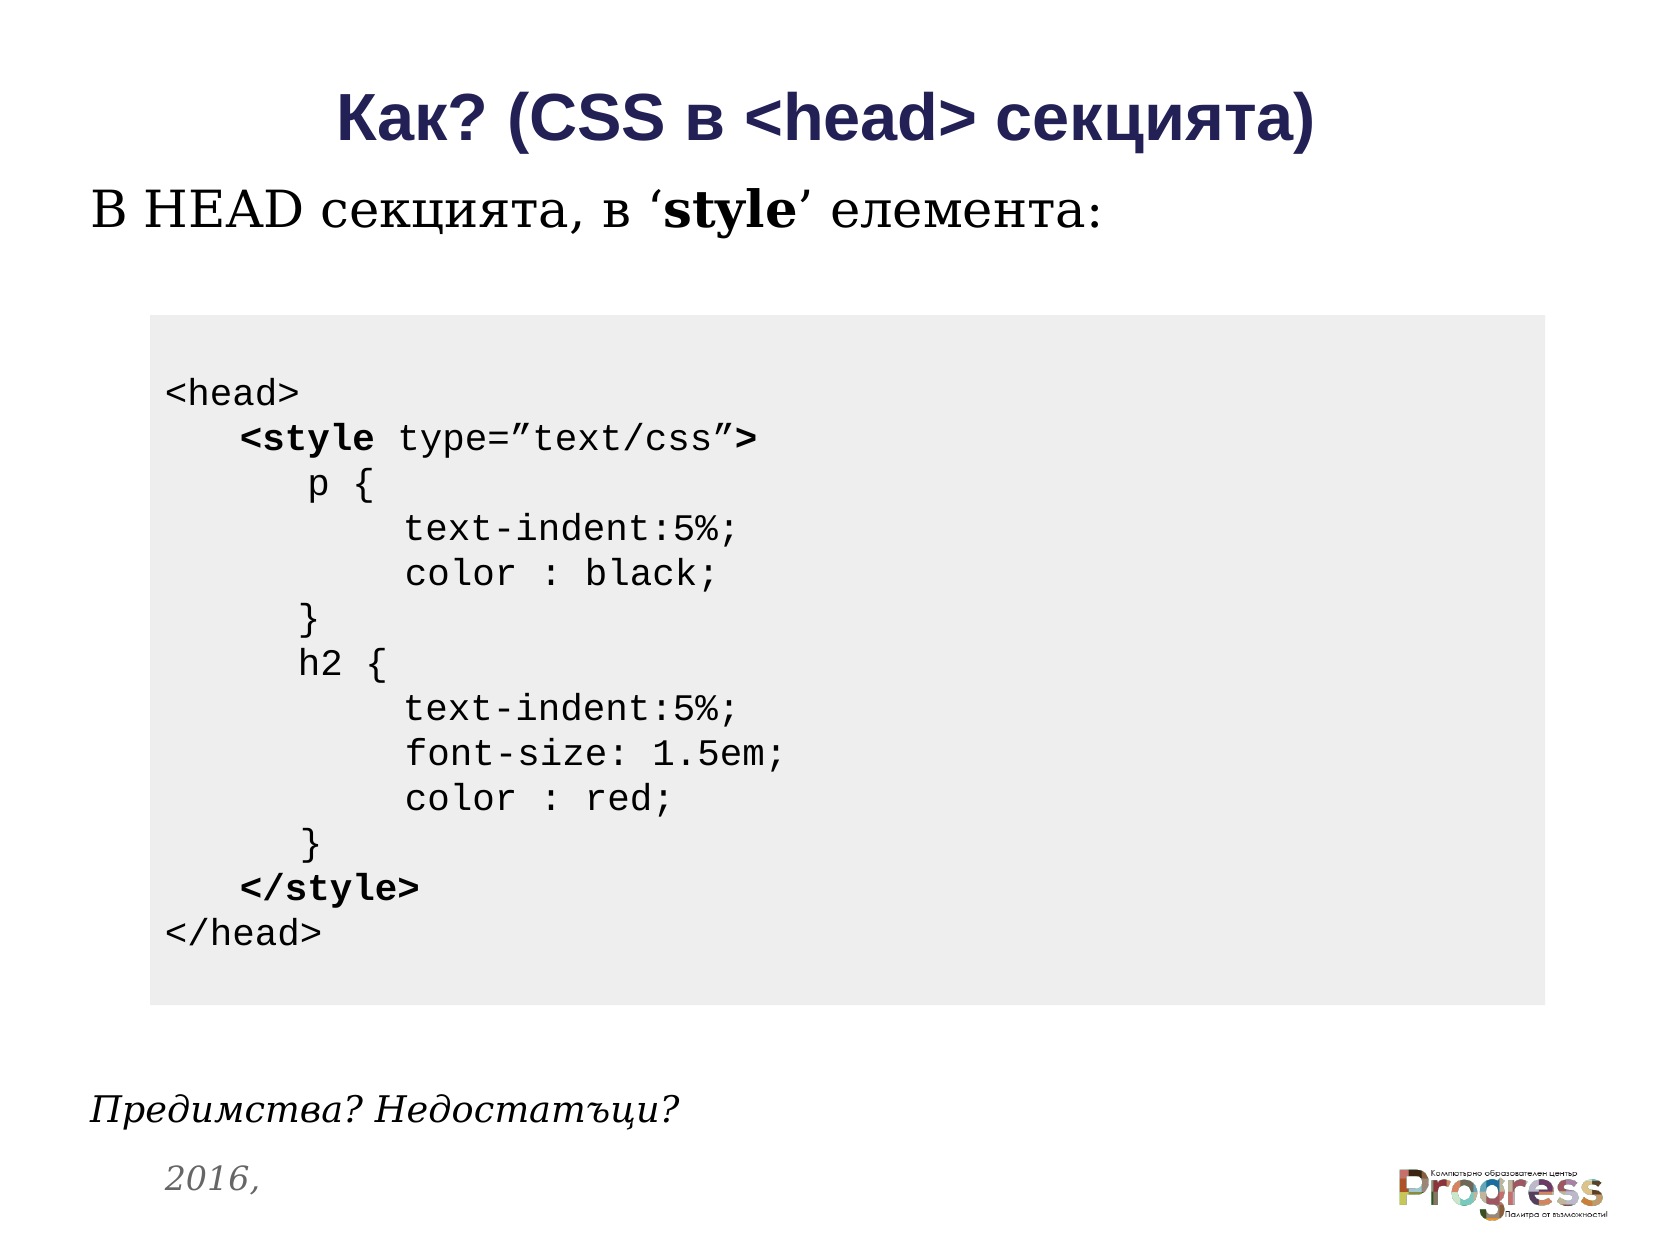

# Как? (CSS в <head> секцията)
В HEAD секцията, в ‘style’ елемента:
Предимства? Недостатъци?
<head>
 	<style type=”text/css”>
 	 p {
text-indent:5%;
	 color : black;
 }
 h2 {
text-indent:5%;
	 font-size: 1.5em;
	 color : red;
 }
 	</style>
</head>
2016,